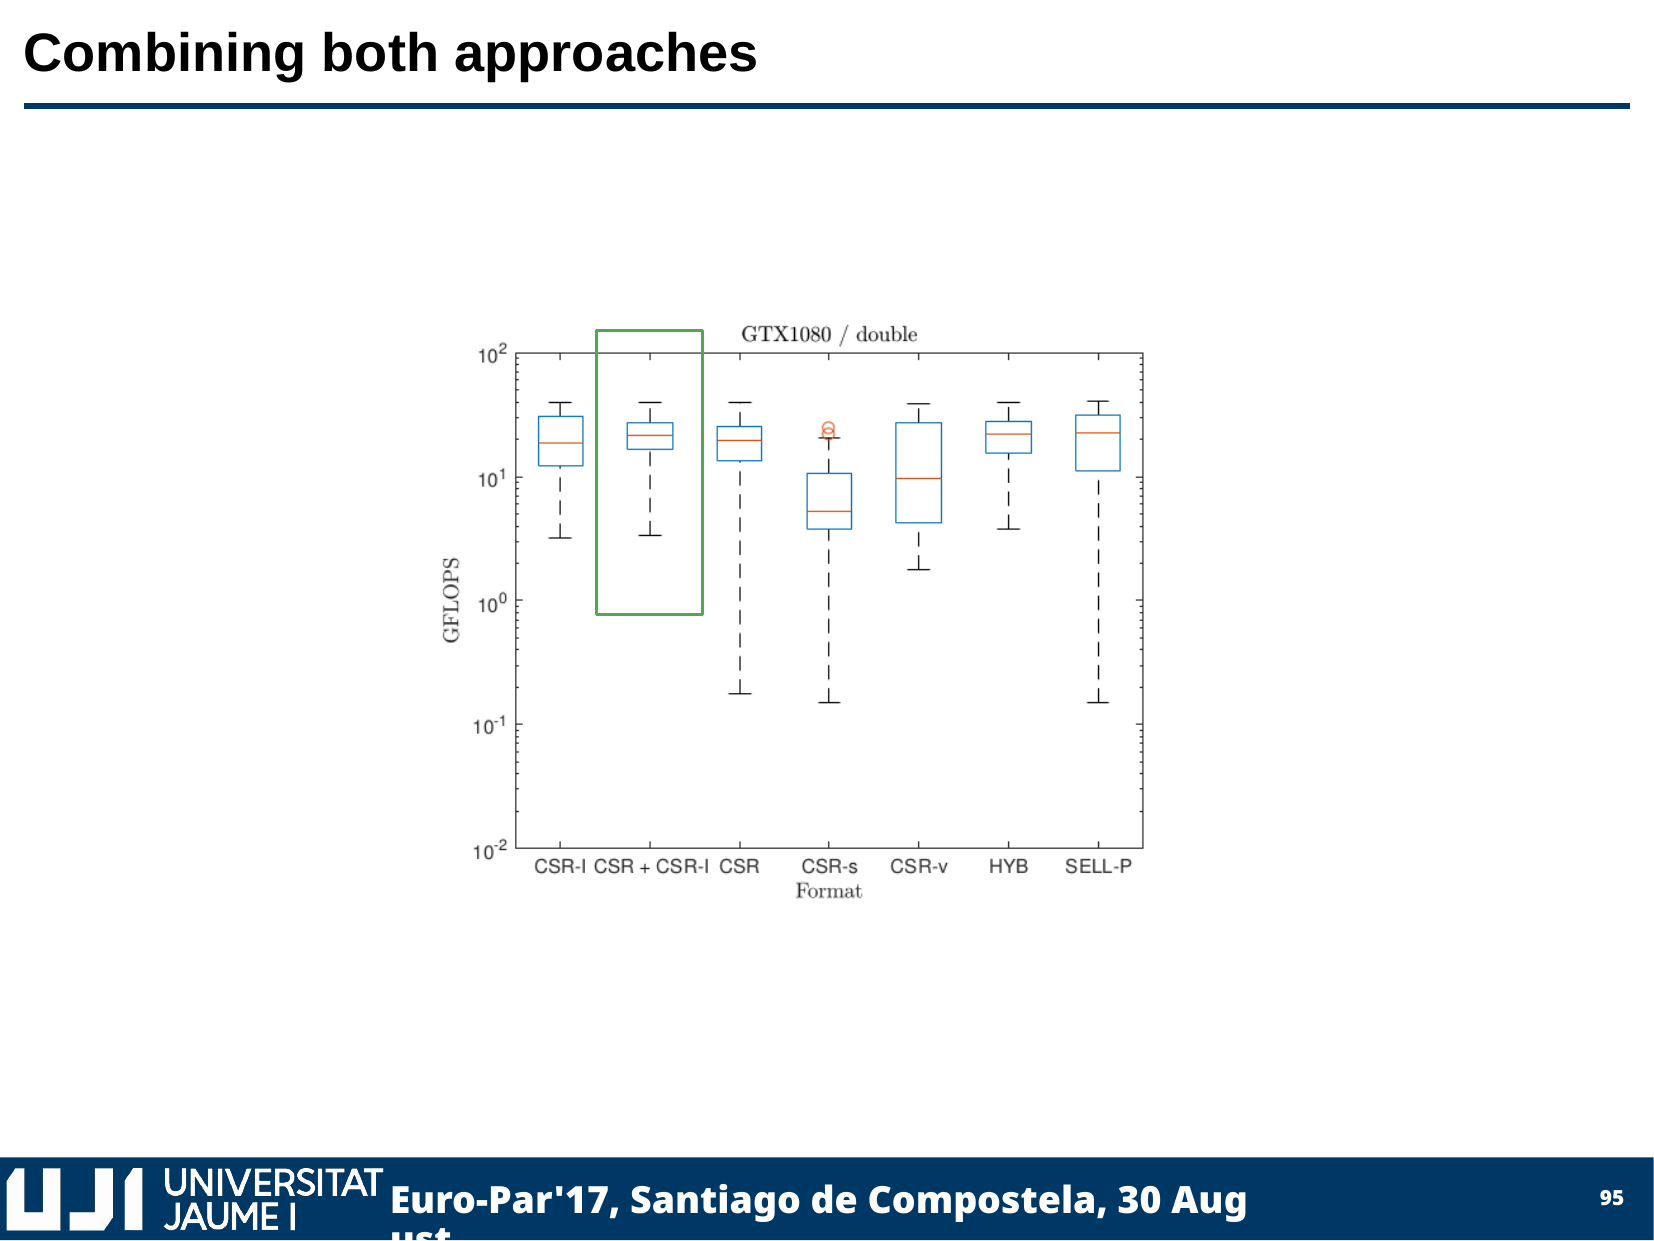

# Combining both approaches
Euro-Par'17, Santiago de Compostela, 30 August
95